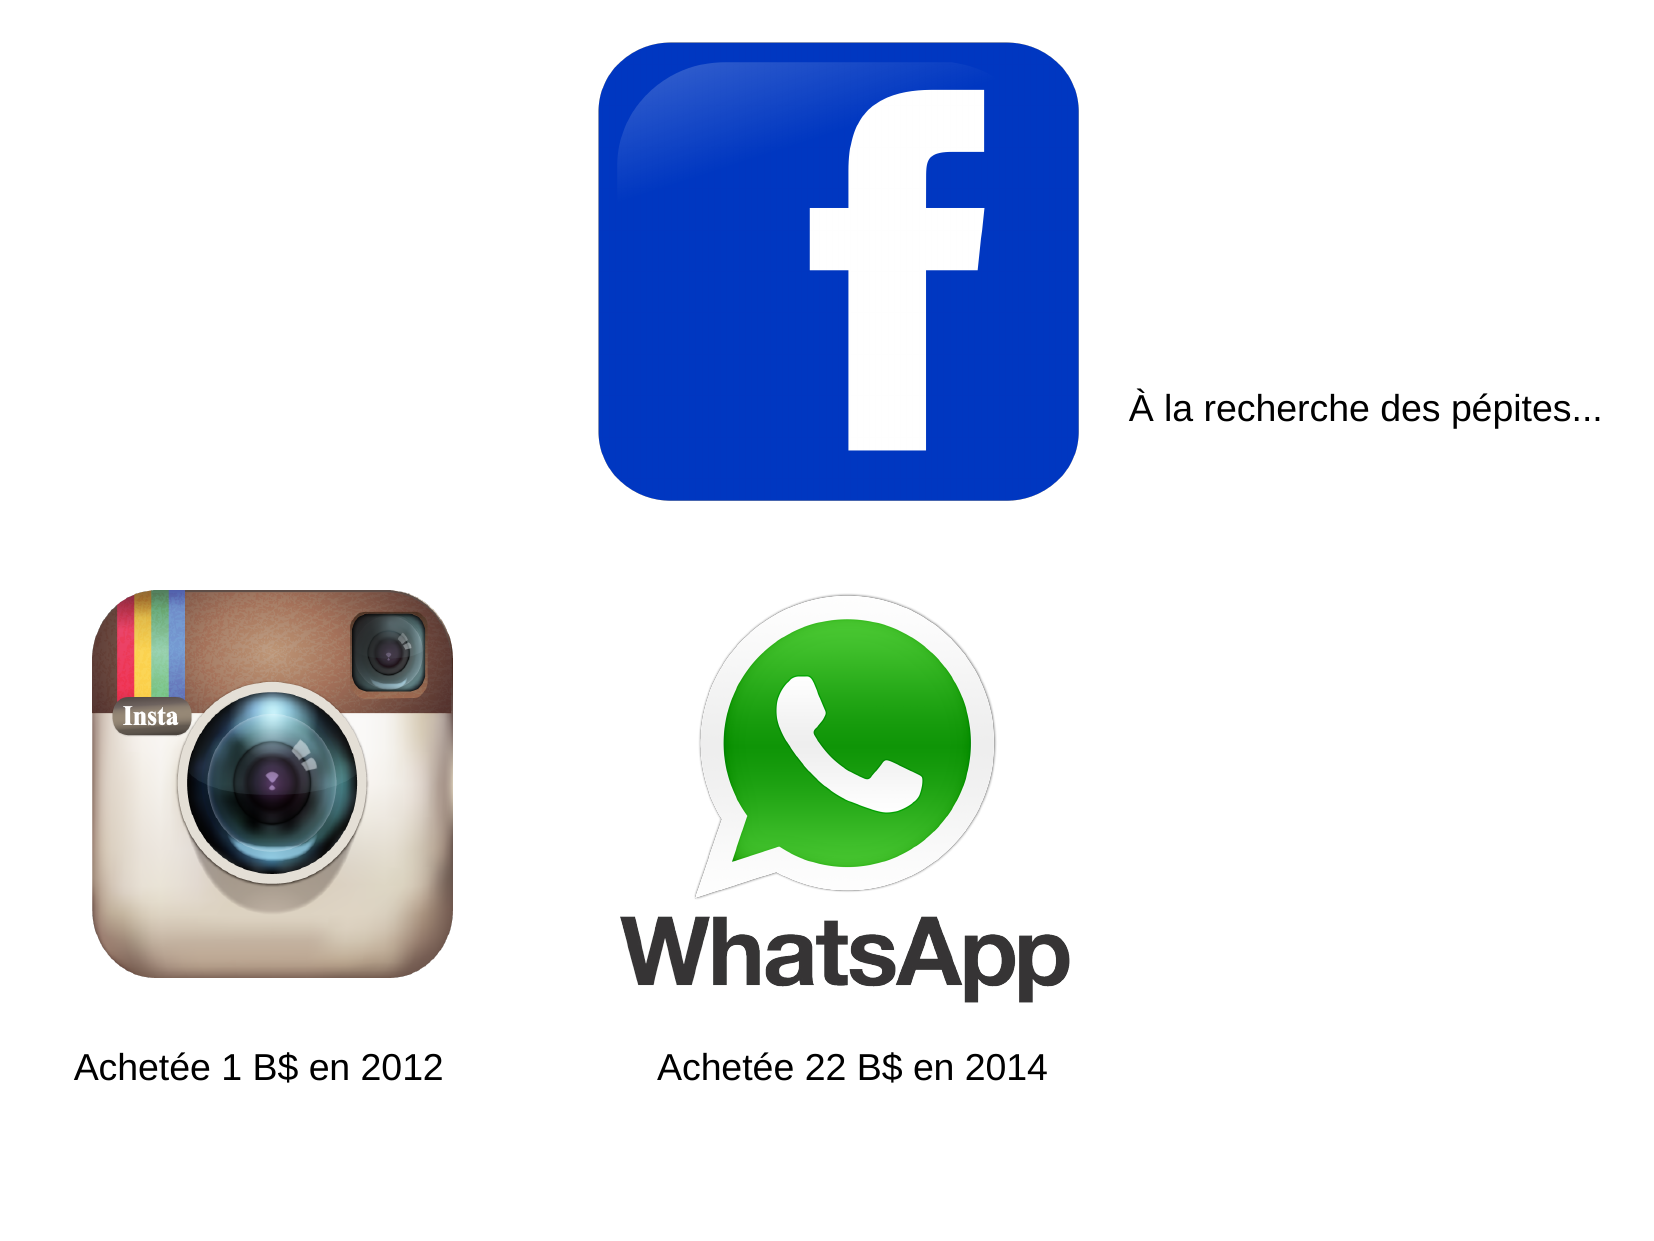

À la recherche des pépites...
Achetée 1 B$ en 2012
Achetée 22 B$ en 2014